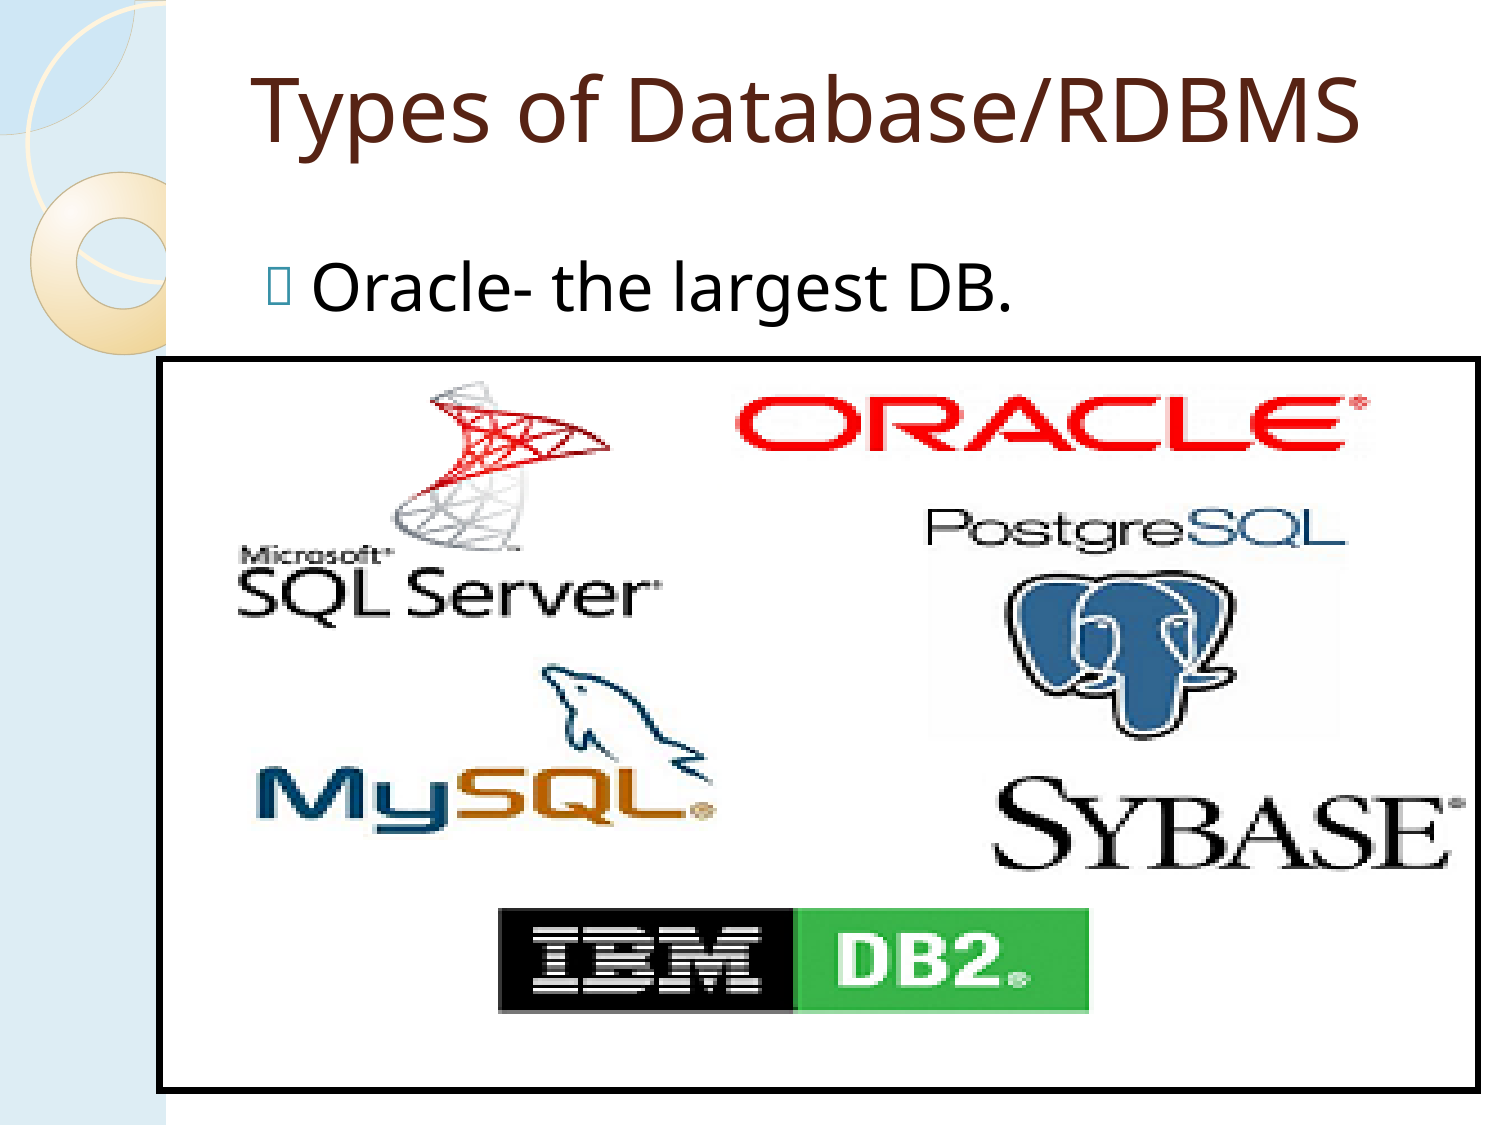

# Types of Database/RDBMS
Oracle- the largest DB.